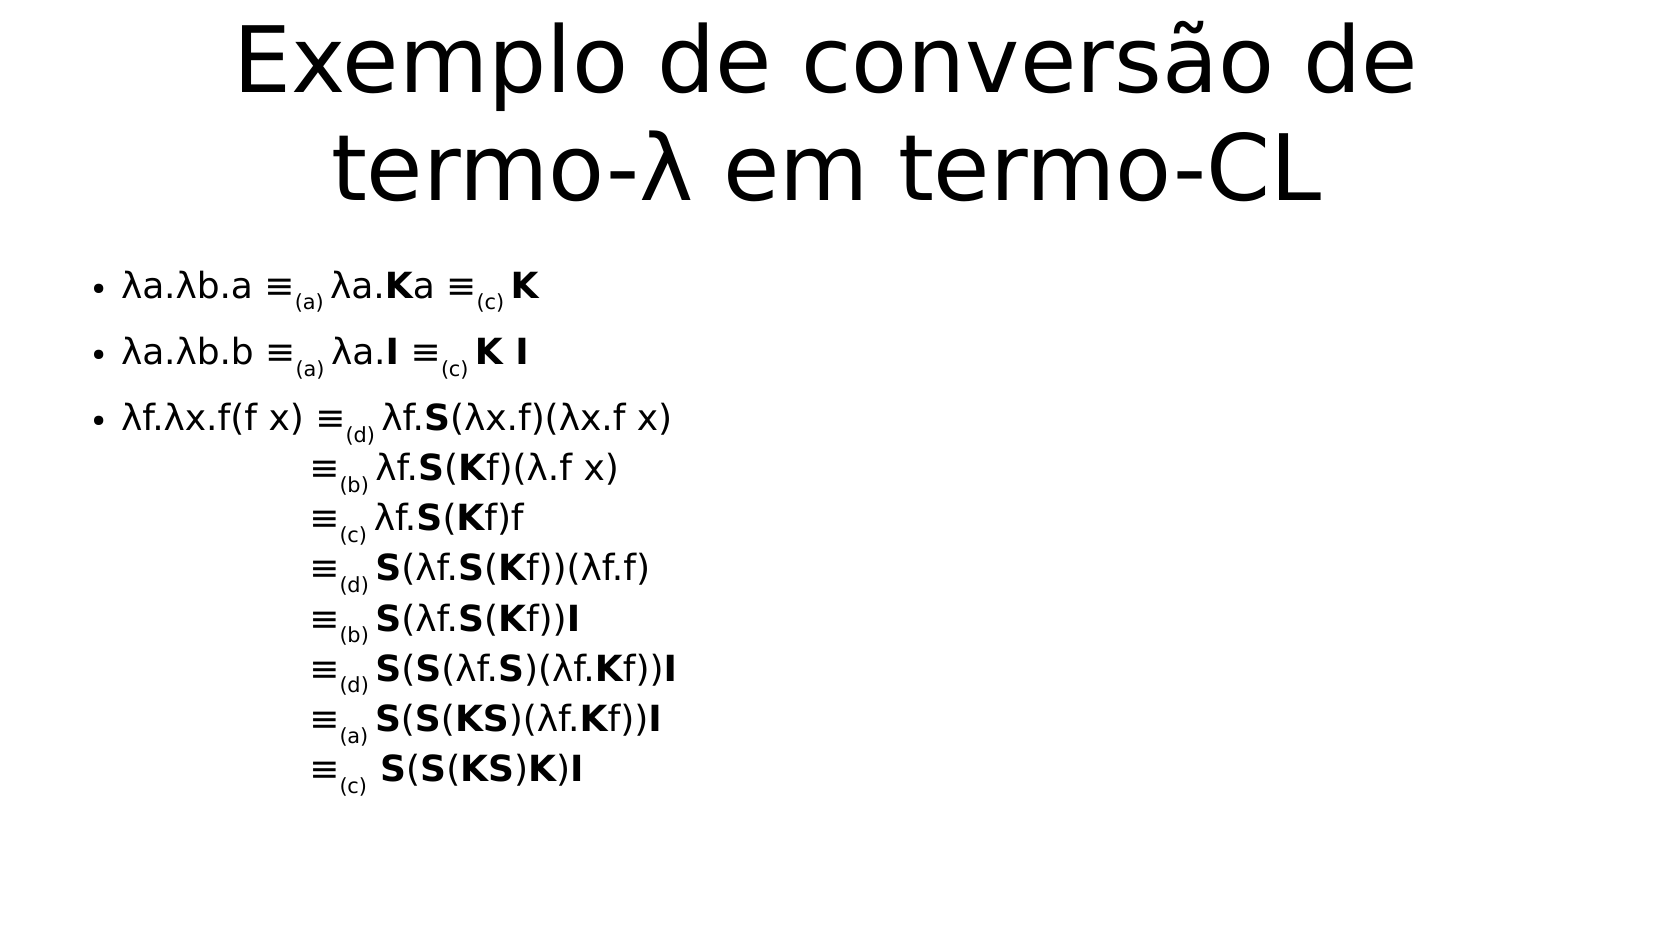

# Exemplo de conversão de termo-λ em termo-CL
λa.λb.a ≡(a) λa.Ka ≡(c) K
λa.λb.b ≡(a) λa.I ≡(c) K I
λf.λx.f(f x) ≡(d) λf.S(λx.f)(λx.f x)
 ≡(b) λf.S(Kf)(λ.f x)
 ≡(c) λf.S(Kf)f
 ≡(d) S(λf.S(Kf))(λf.f)
 ≡(b) S(λf.S(Kf))I
 ≡(d) S(S(λf.S)(λf.Kf))I
 ≡(a) S(S(KS)(λf.Kf))I
 ≡(c) S(S(KS)K)I